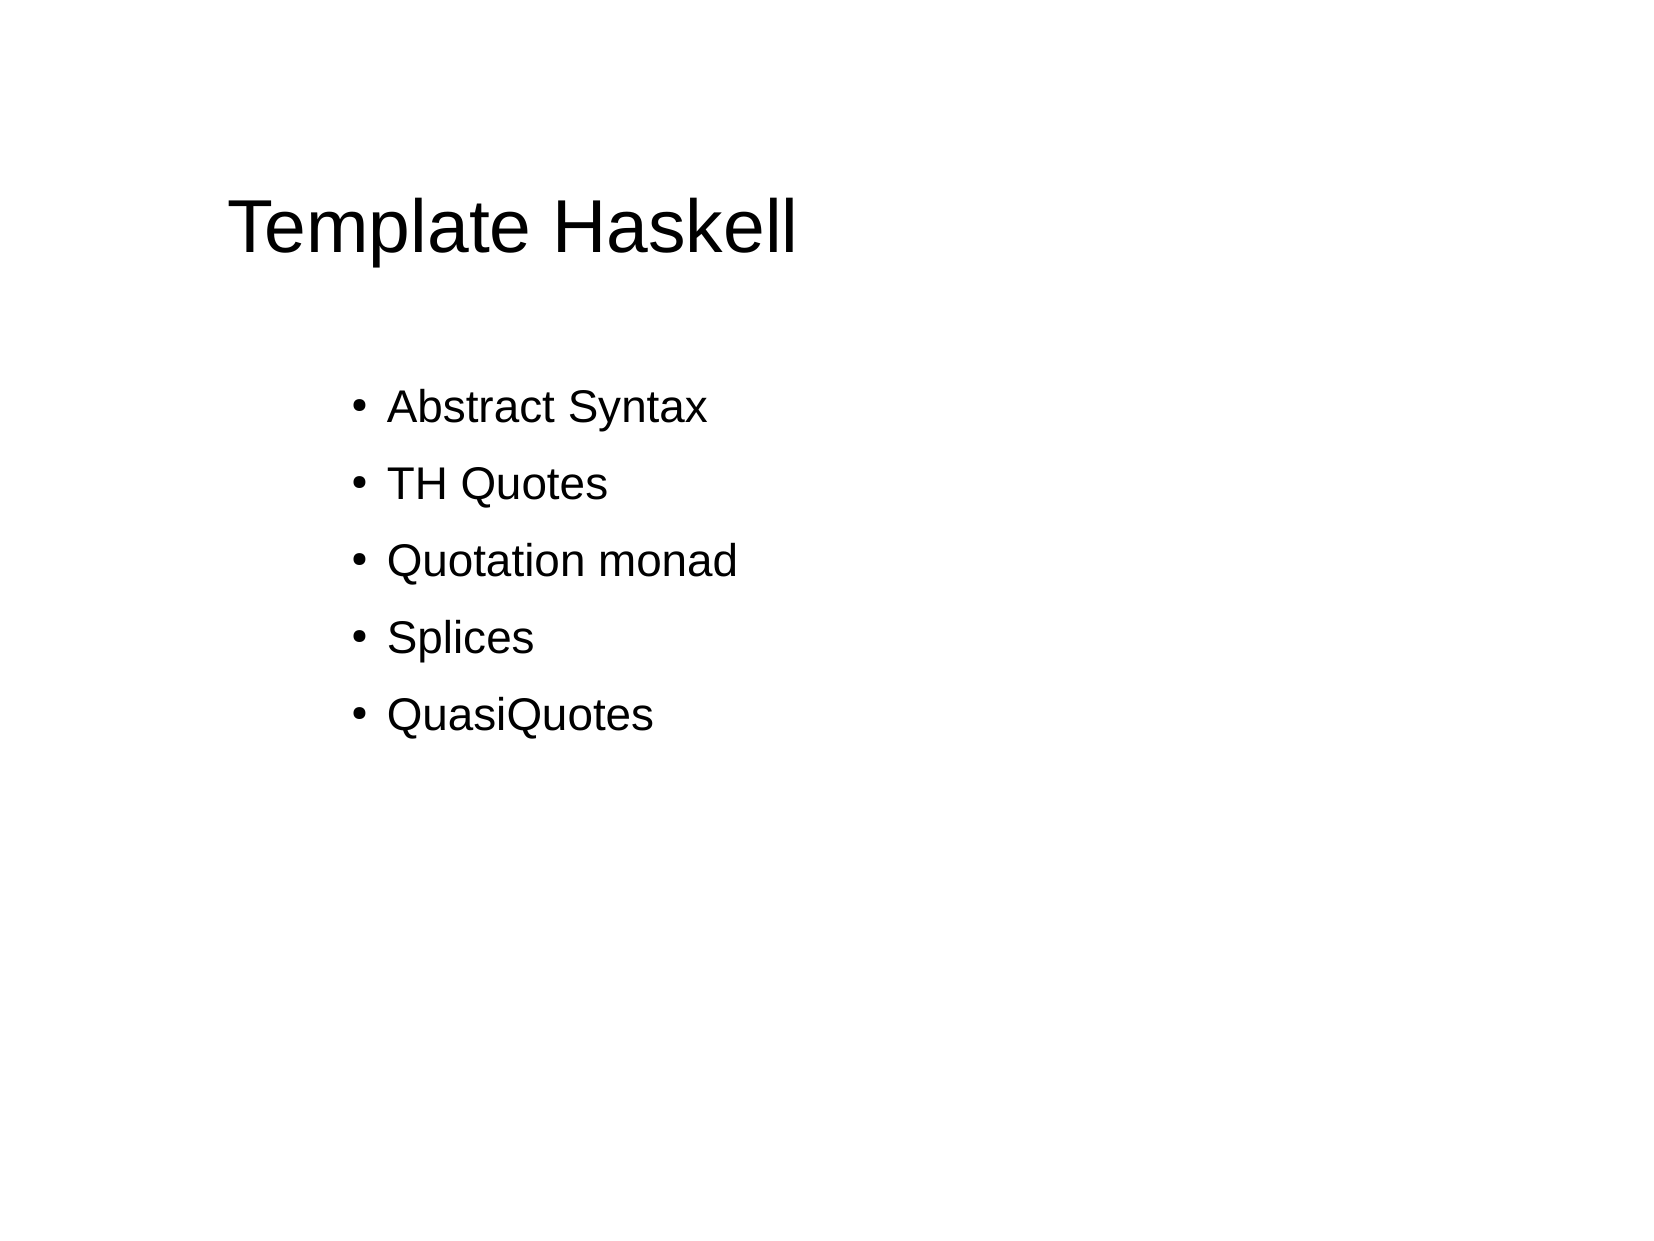

Template Haskell
Abstract Syntax
TH Quotes
Quotation monad
Splices
QuasiQuotes